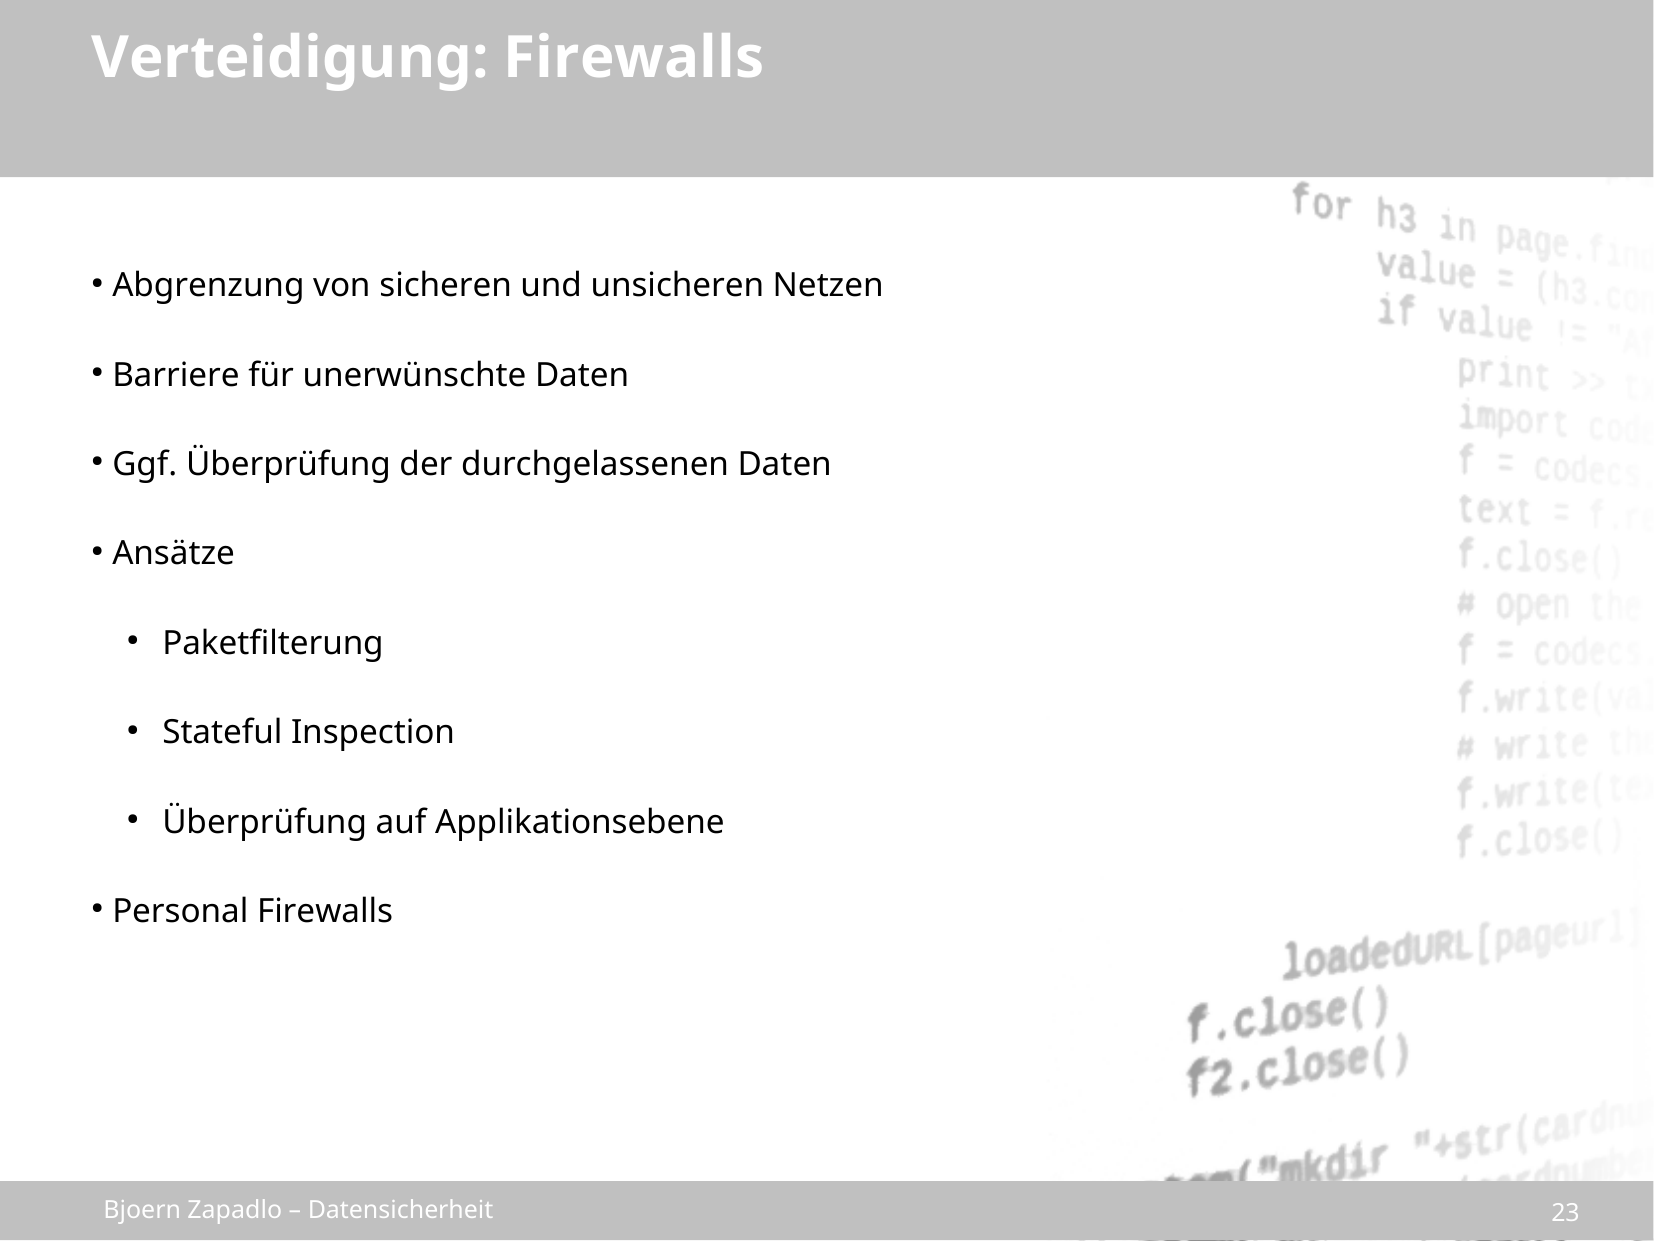

Verteidigung: Firewalls
 Abgrenzung von sicheren und unsicheren Netzen
 Barriere für unerwünschte Daten
 Ggf. Überprüfung der durchgelassenen Daten
 Ansätze
Paketfilterung
Stateful Inspection
Überprüfung auf Applikationsebene
 Personal Firewalls